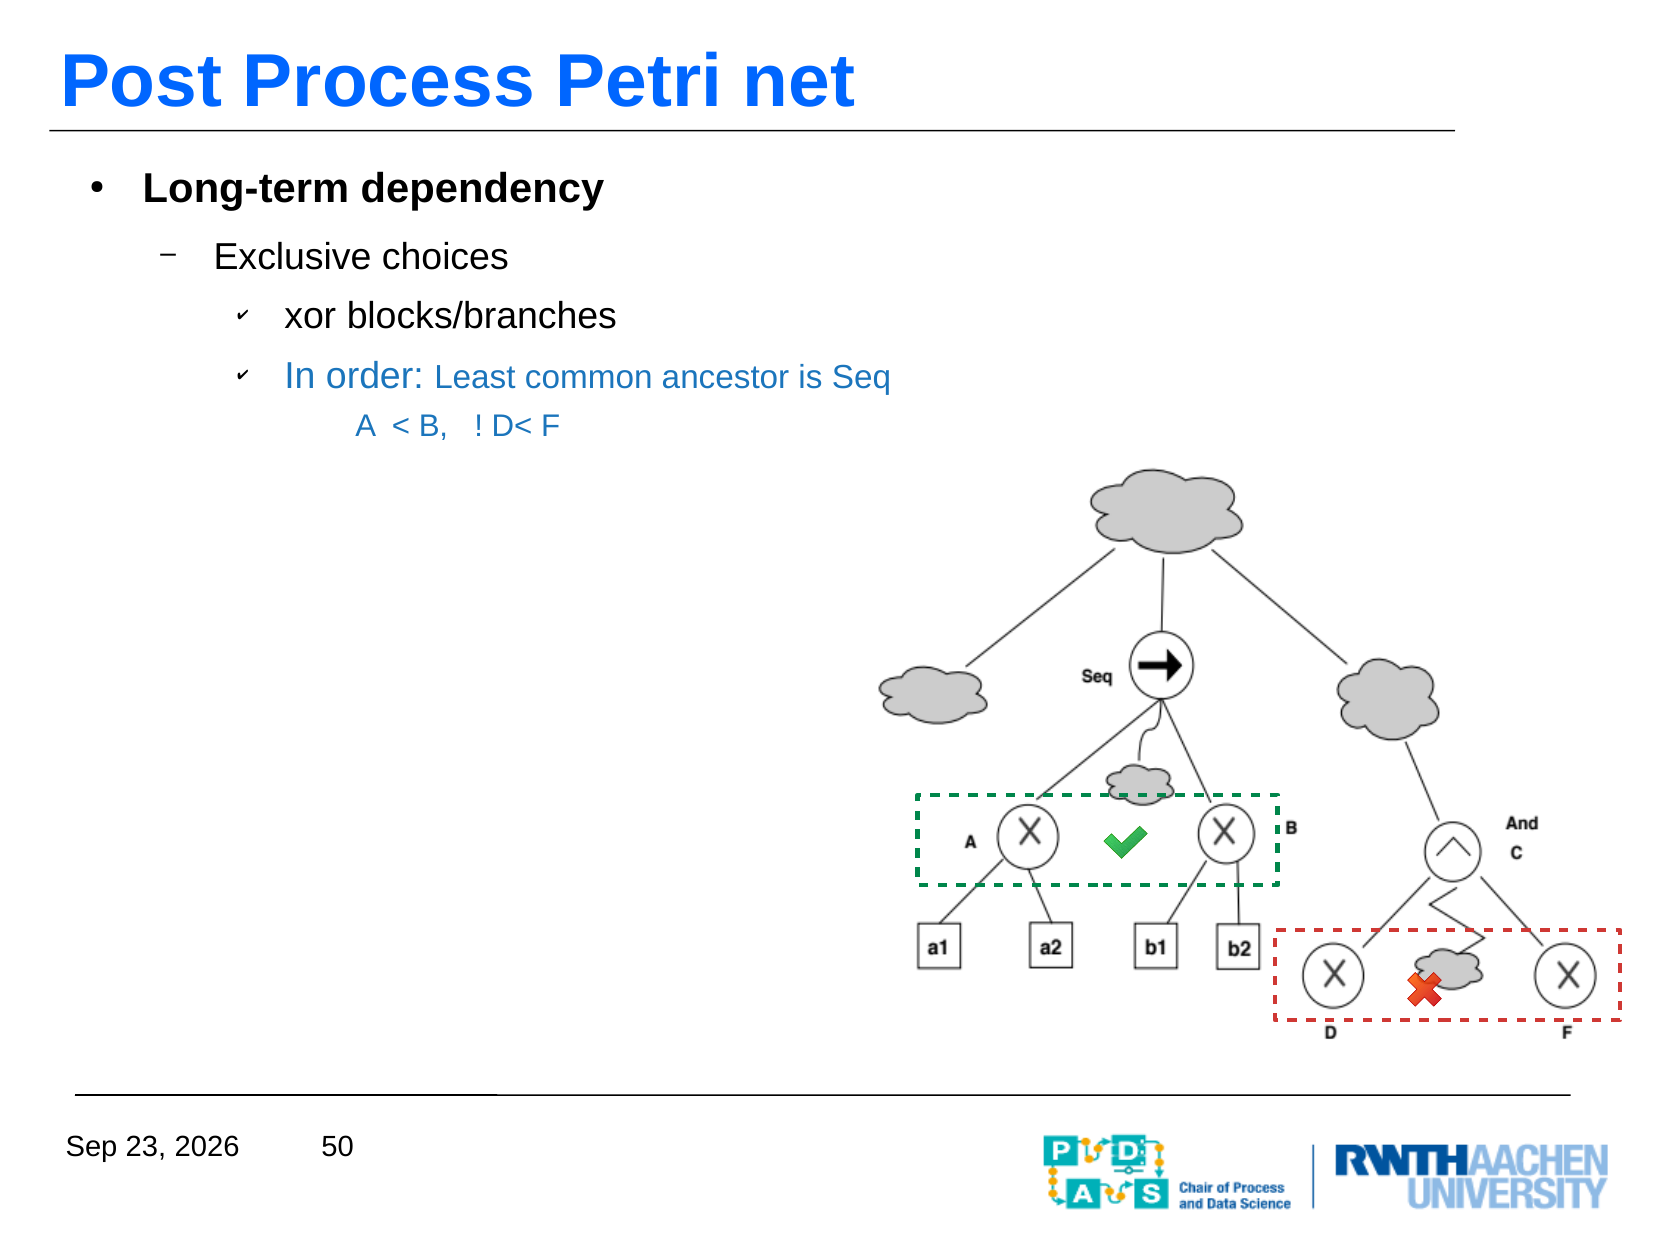

# Post Process Petri net
Long-term dependency
Exclusive choices
xor blocks/branches
In order: Least common ancestor is Seq
A < B, ! D< F